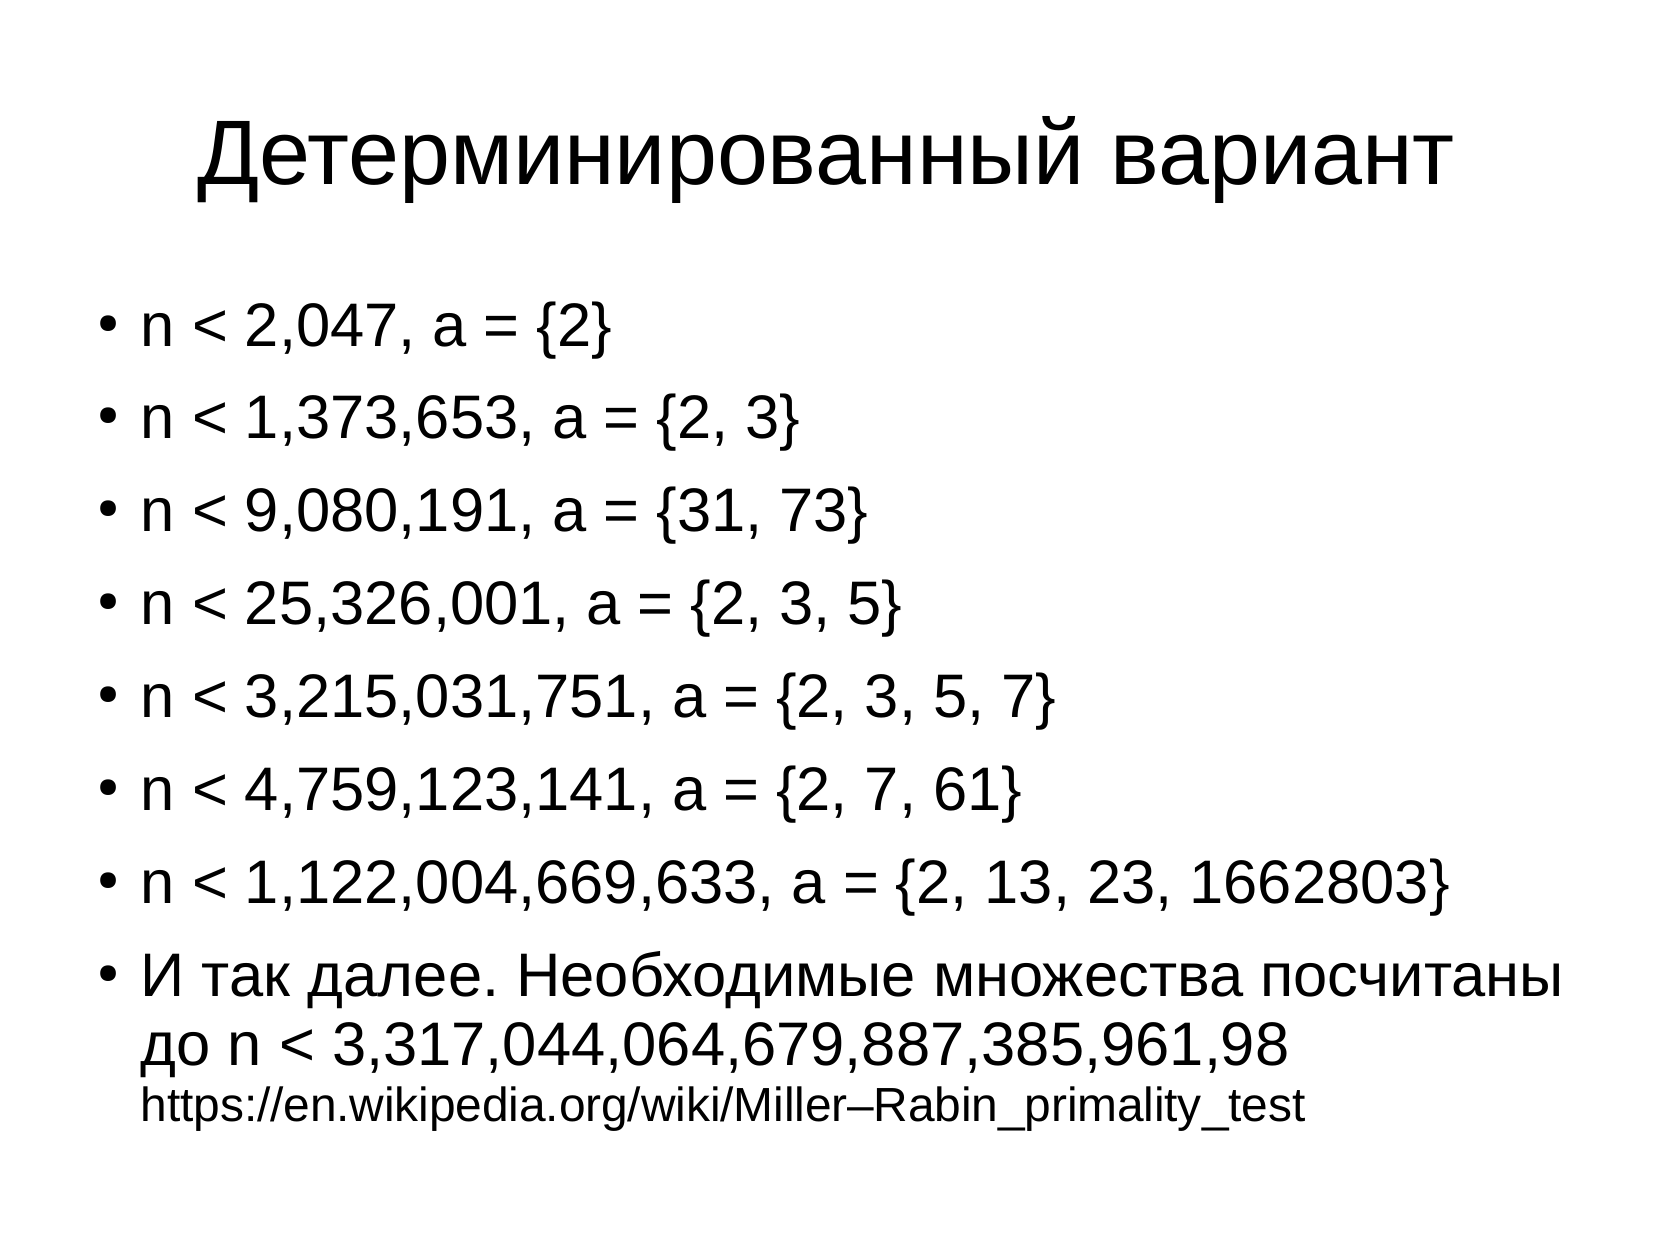

# Детерминированный вариант
n < 2,047, a = {2}
n < 1,373,653, a = {2, 3}
n < 9,080,191, a = {31, 73}
n < 25,326,001, a = {2, 3, 5}
n < 3,215,031,751, a = {2, 3, 5, 7}
n < 4,759,123,141, a = {2, 7, 61}
n < 1,122,004,669,633, a = {2, 13, 23, 1662803}
И так далее. Необходимые множества посчитаны до n < 3,317,044,064,679,887,385,961,98
https://en.wikipedia.org/wiki/Miller–Rabin_primality_test